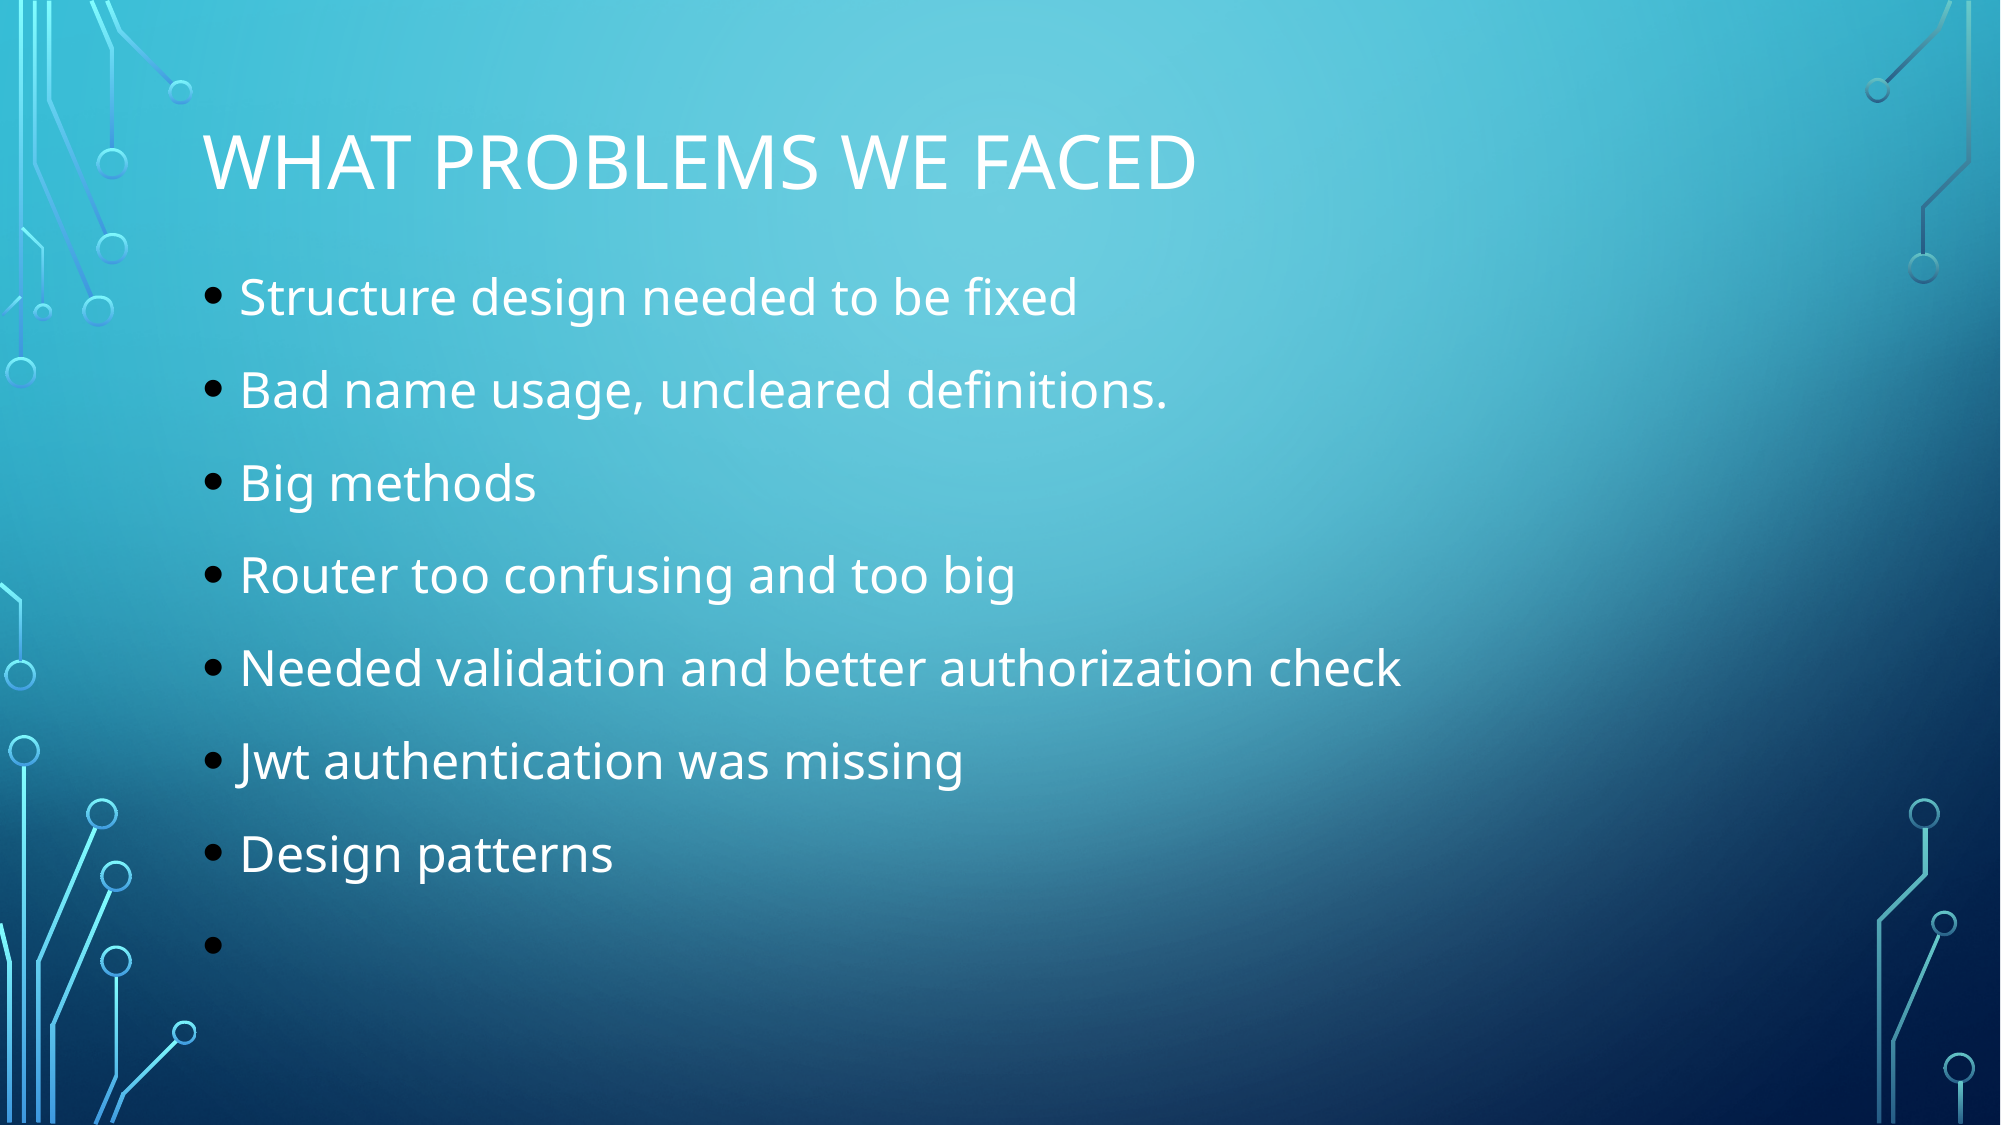

# What problems we faced
Structure design needed to be fixed
Bad name usage, uncleared definitions.
Big methods
Router too confusing and too big
Needed validation and better authorization check
Jwt authentication was missing
Design patterns